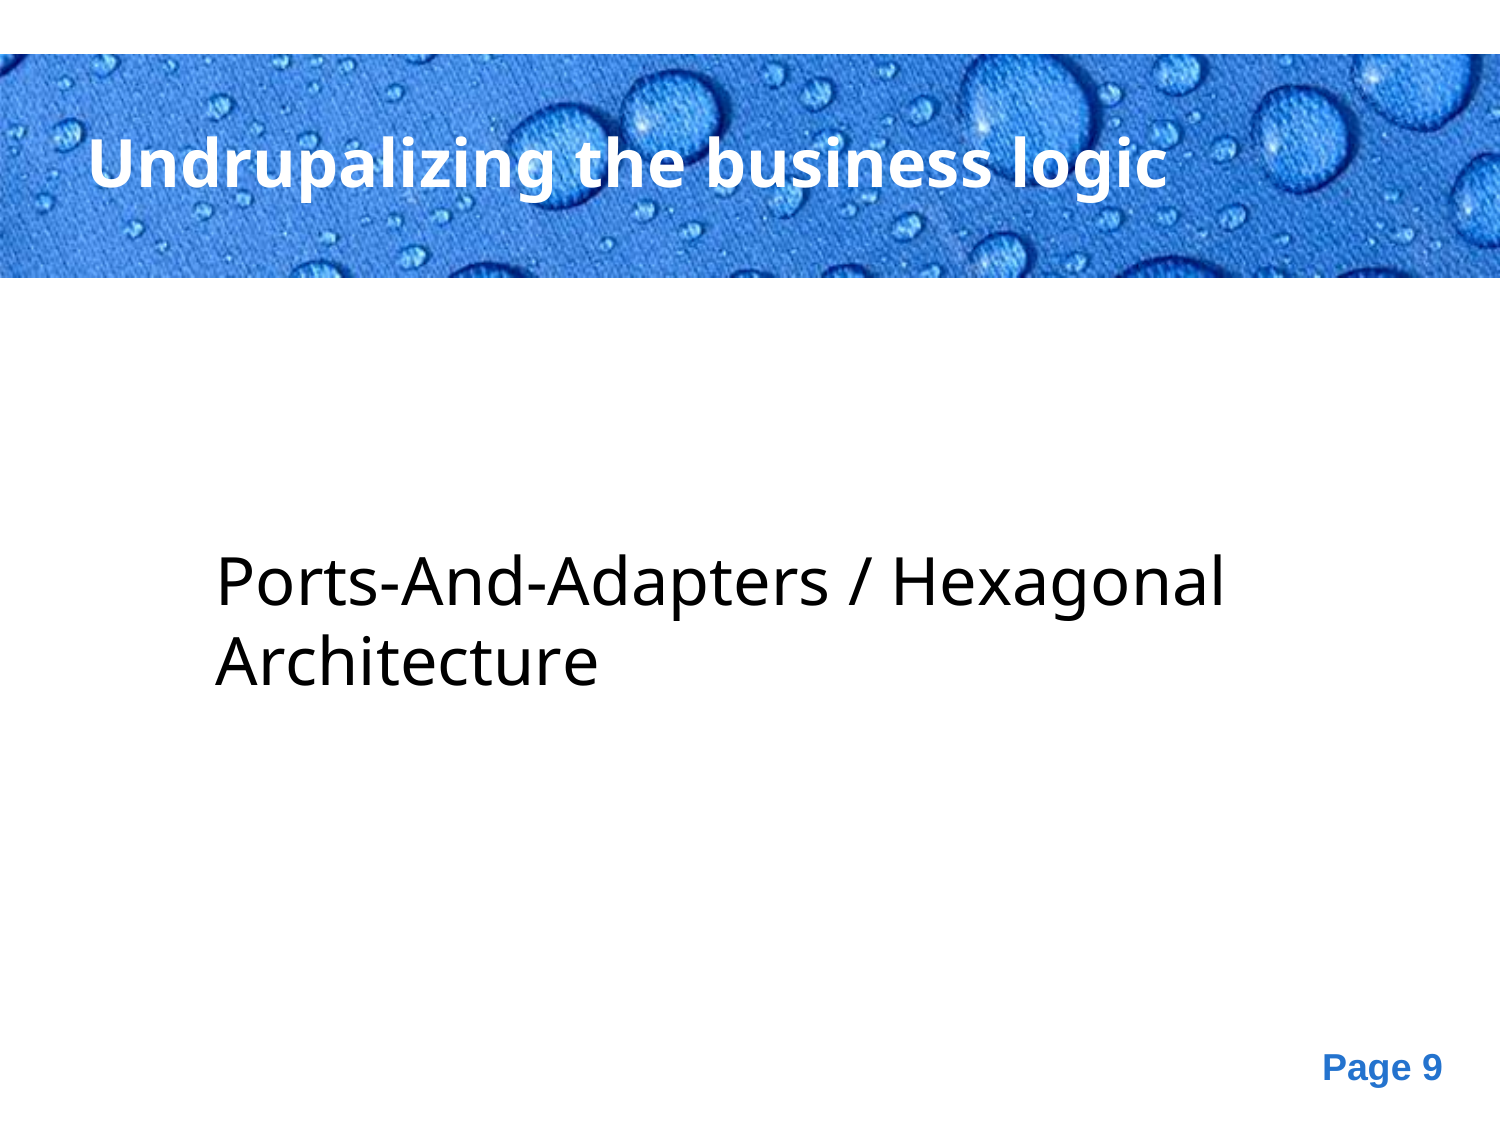

Undrupalizing the business logic
Ports-And-Adapters / Hexagonal Architecture